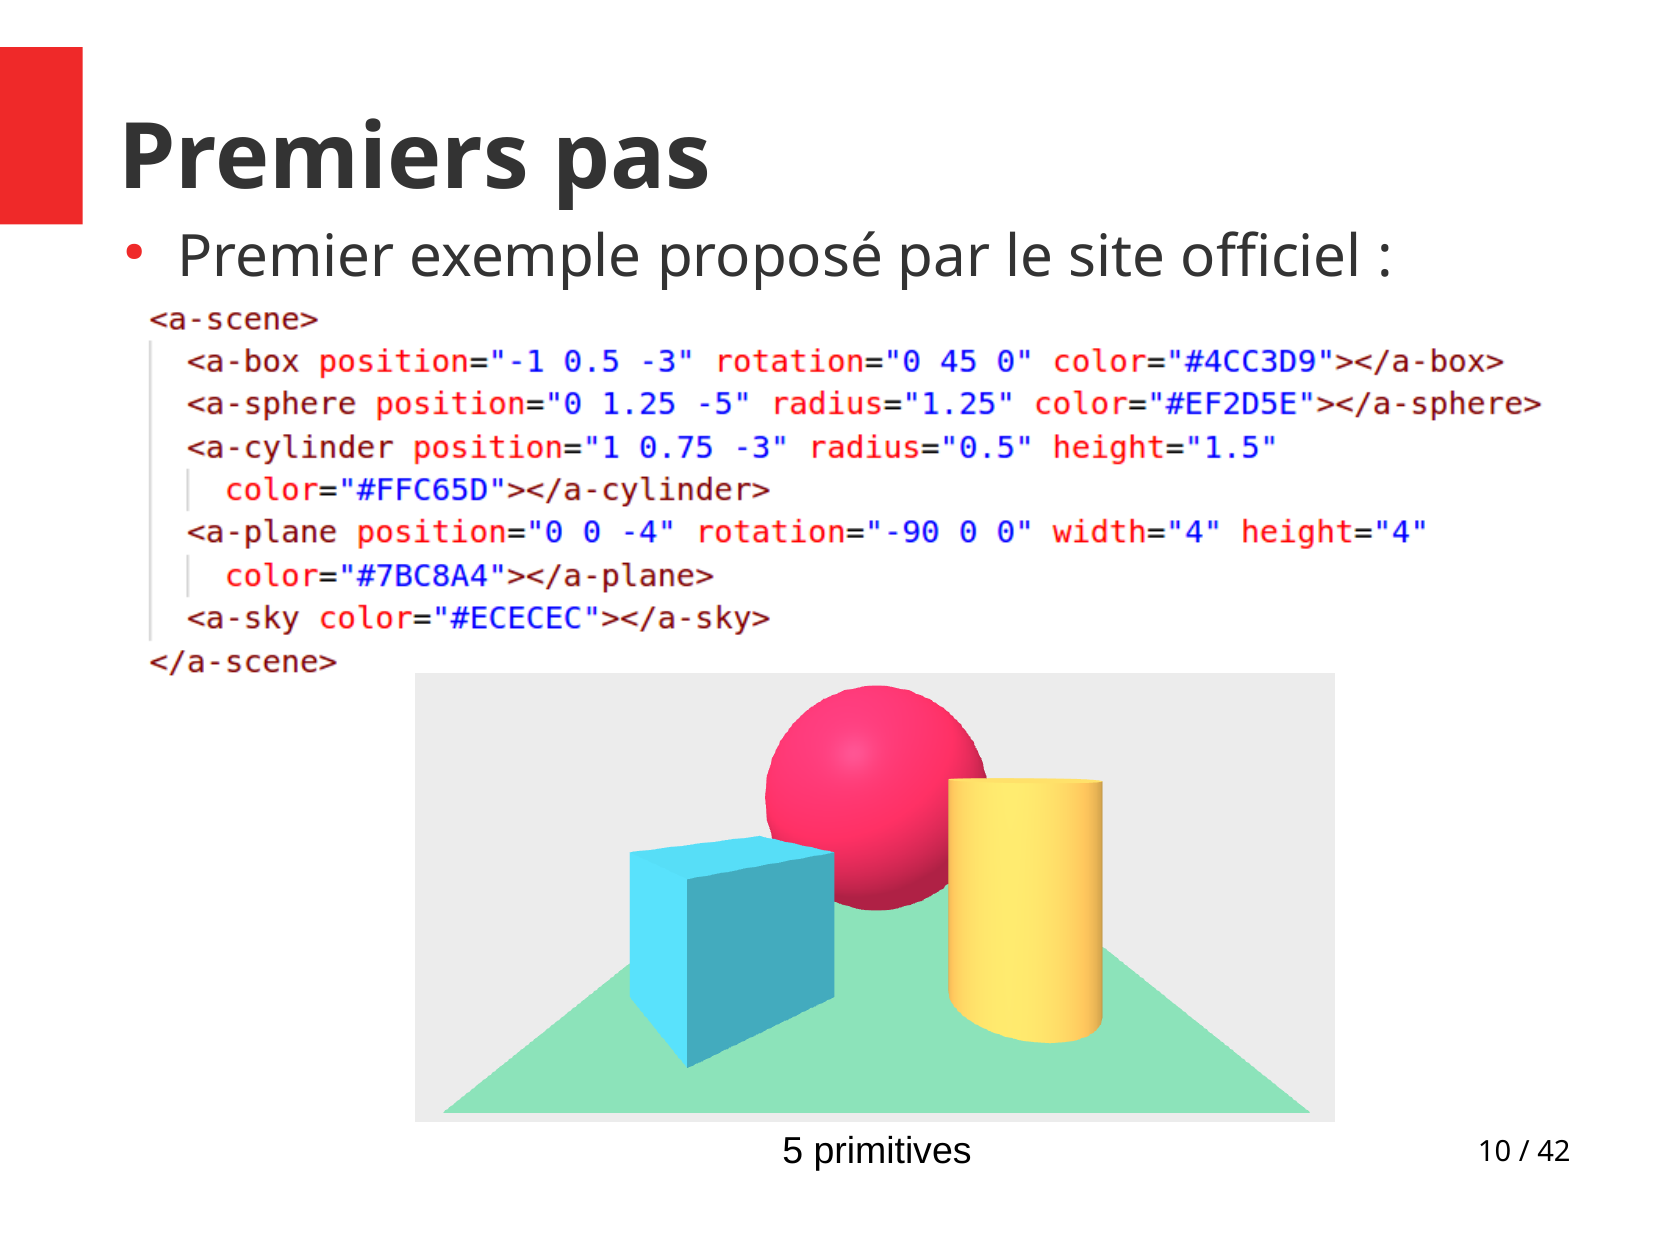

# Premiers pas
Premier exemple proposé par le site officiel :
5 primitives
10